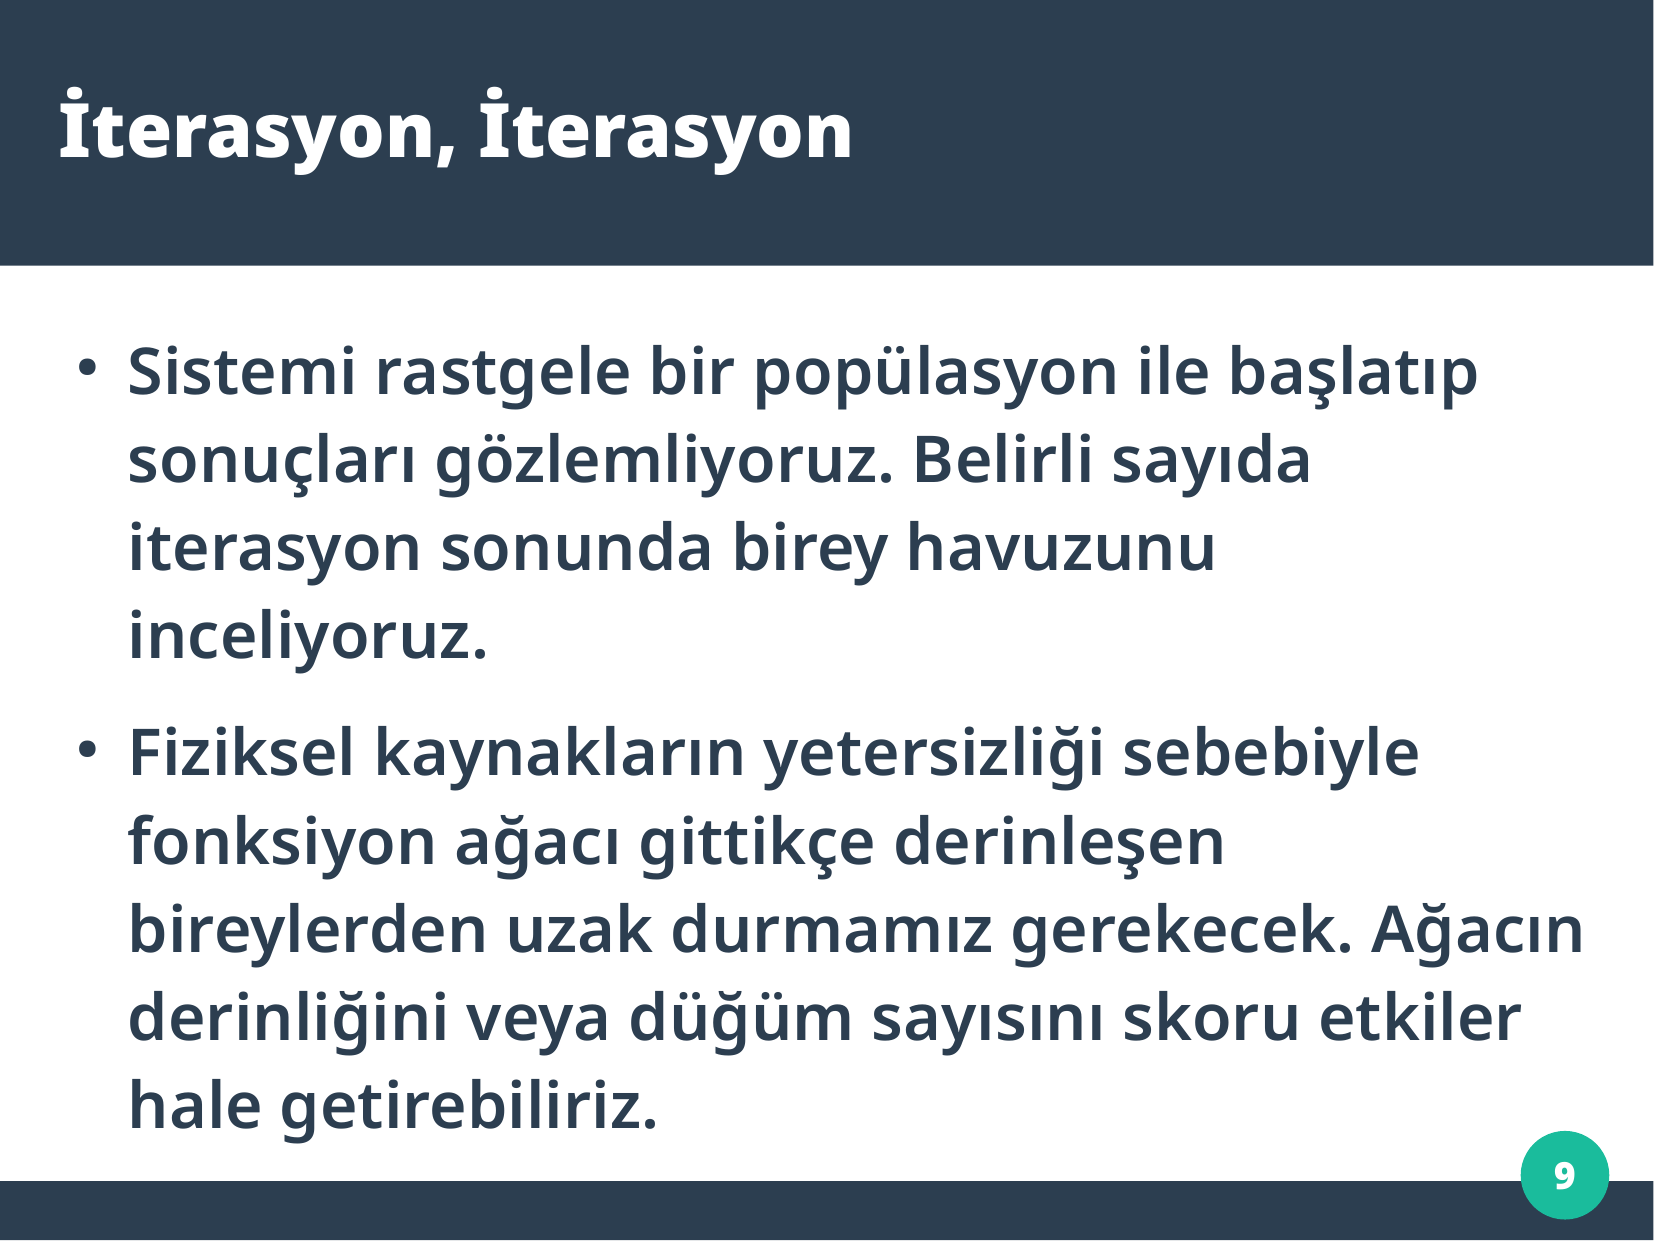

# İterasyon, İterasyon
Sistemi rastgele bir popülasyon ile başlatıp sonuçları gözlemliyoruz. Belirli sayıda iterasyon sonunda birey havuzunu inceliyoruz.
Fiziksel kaynakların yetersizliği sebebiyle fonksiyon ağacı gittikçe derinleşen bireylerden uzak durmamız gerekecek. Ağacın derinliğini veya düğüm sayısını skoru etkiler hale getirebiliriz.
9